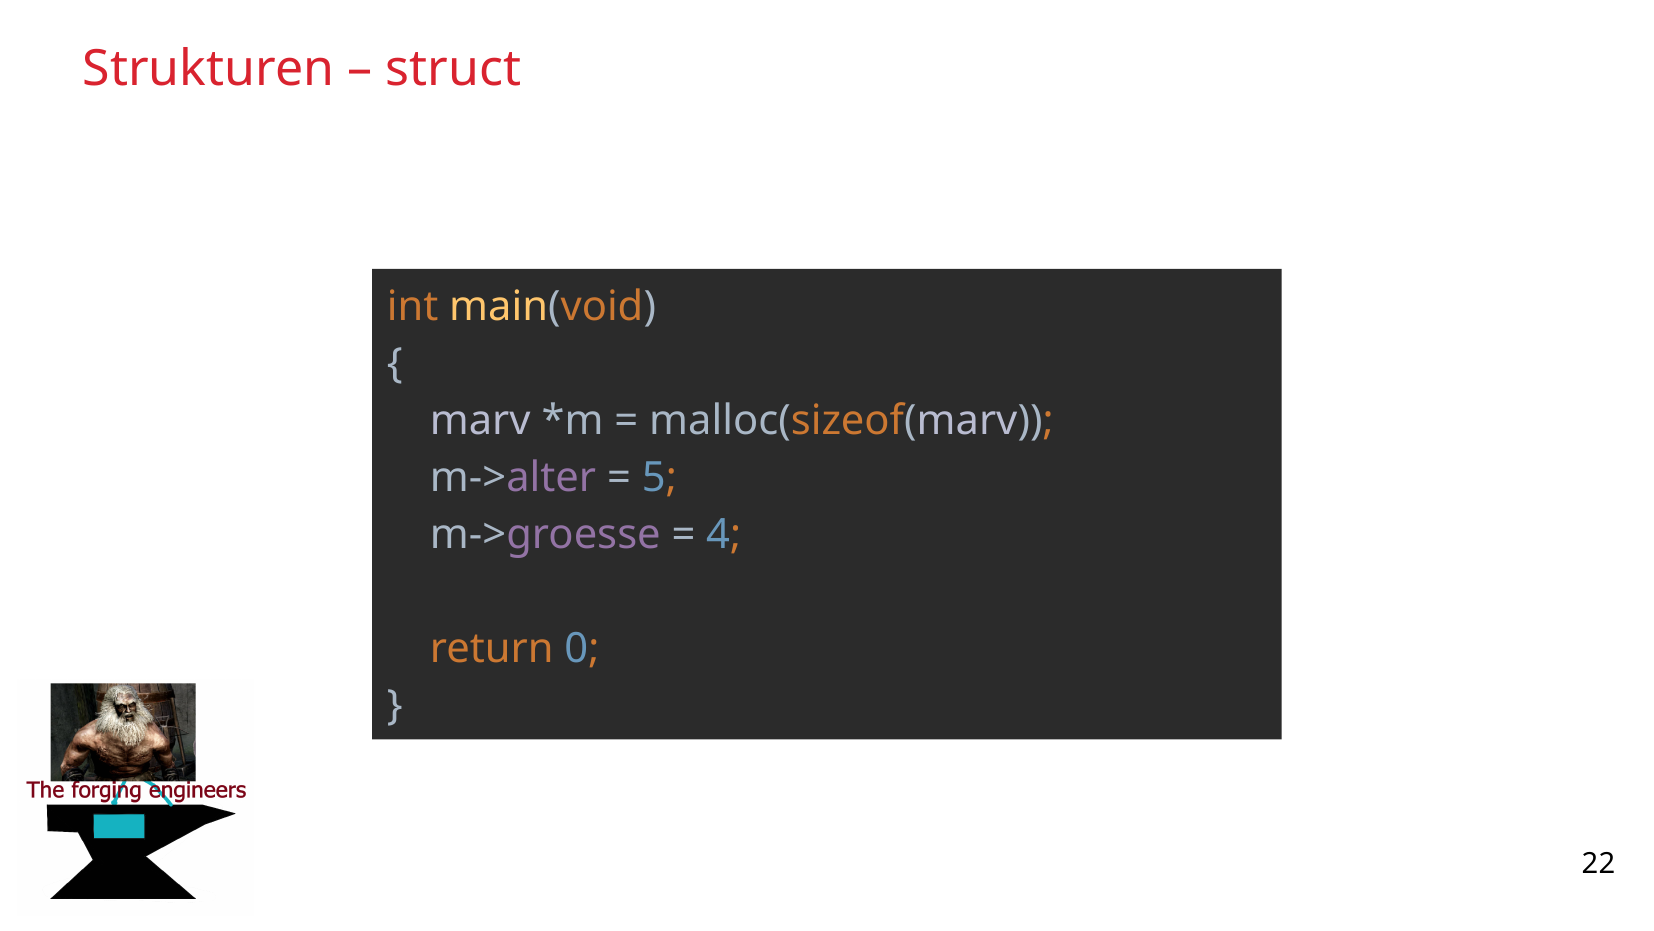

# Strukturen – struct
int main(void)
{
 marv *m = malloc(sizeof(marv));
 m->alter = 5;
 m->groesse = 4;
 return 0;
}